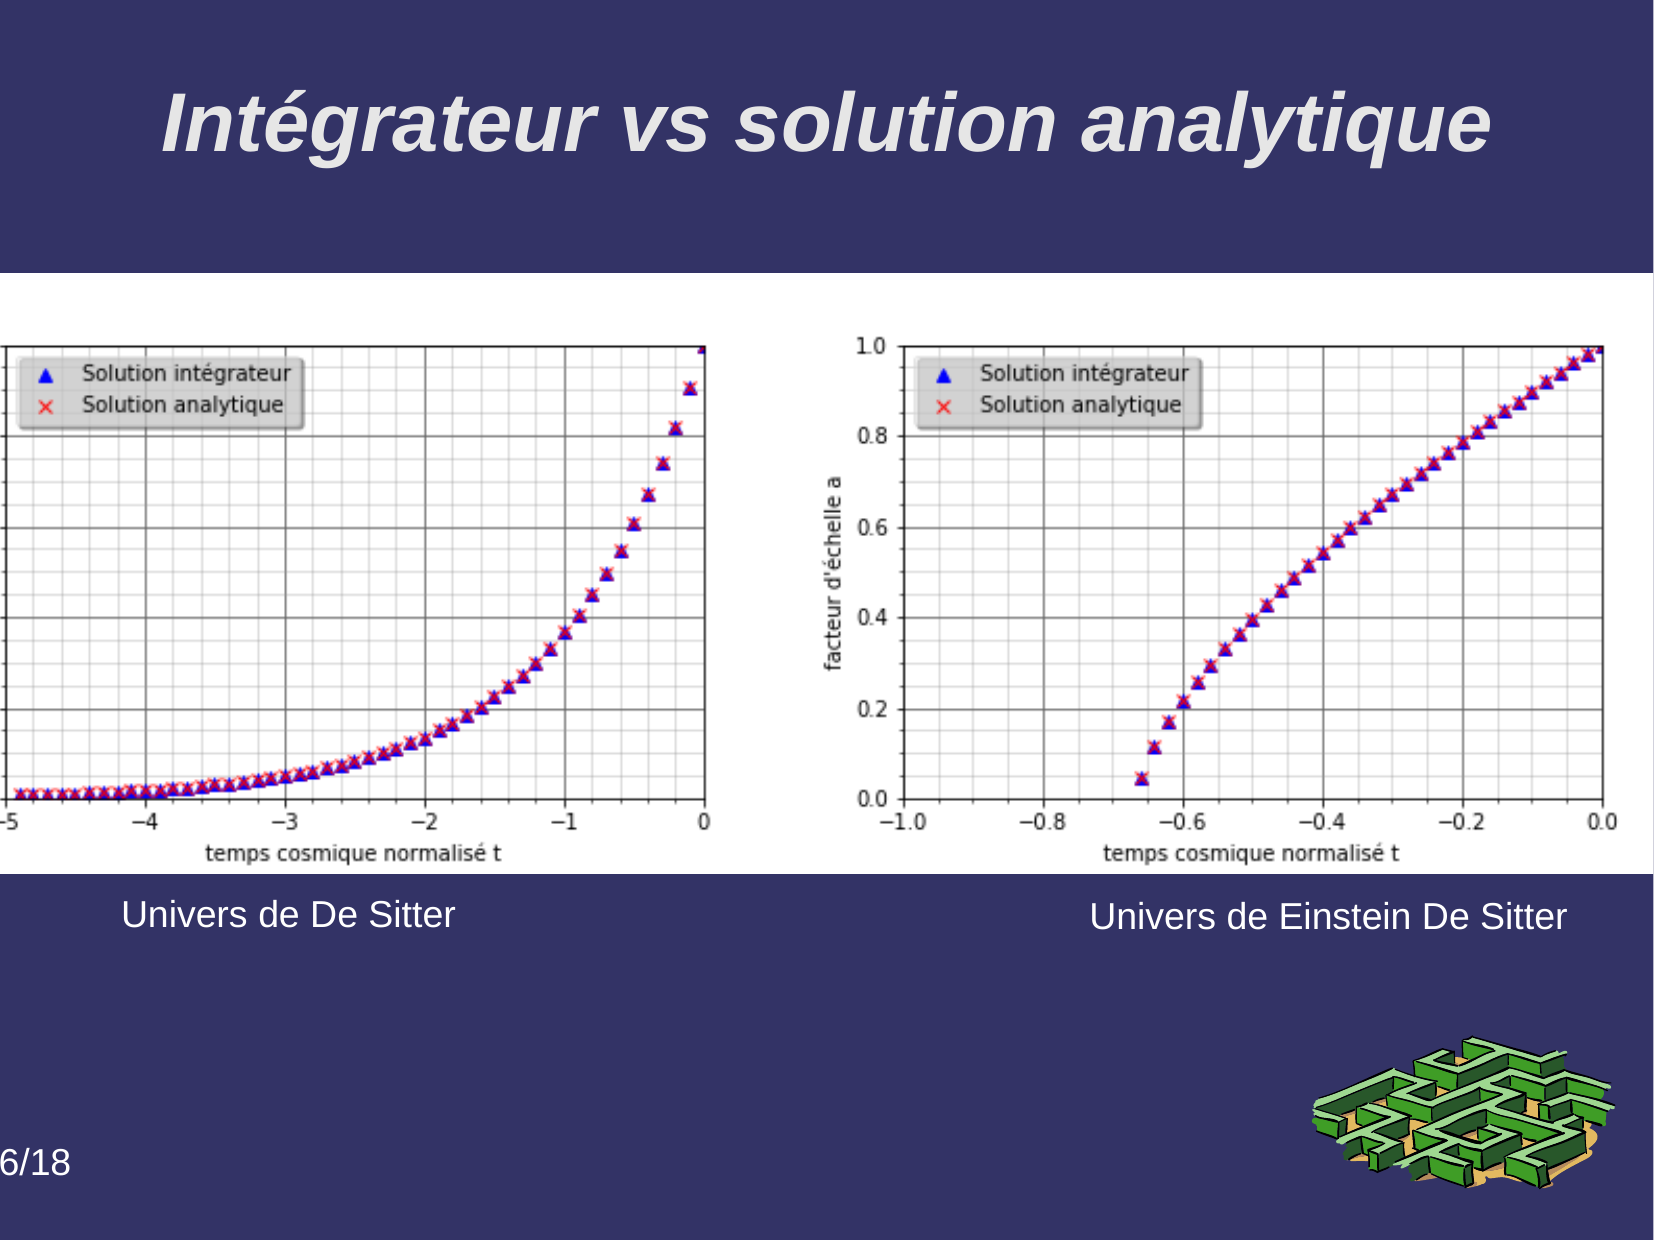

# Intégrateur vs solution analytique
Univers de De Sitter
Univers de Einstein De Sitter